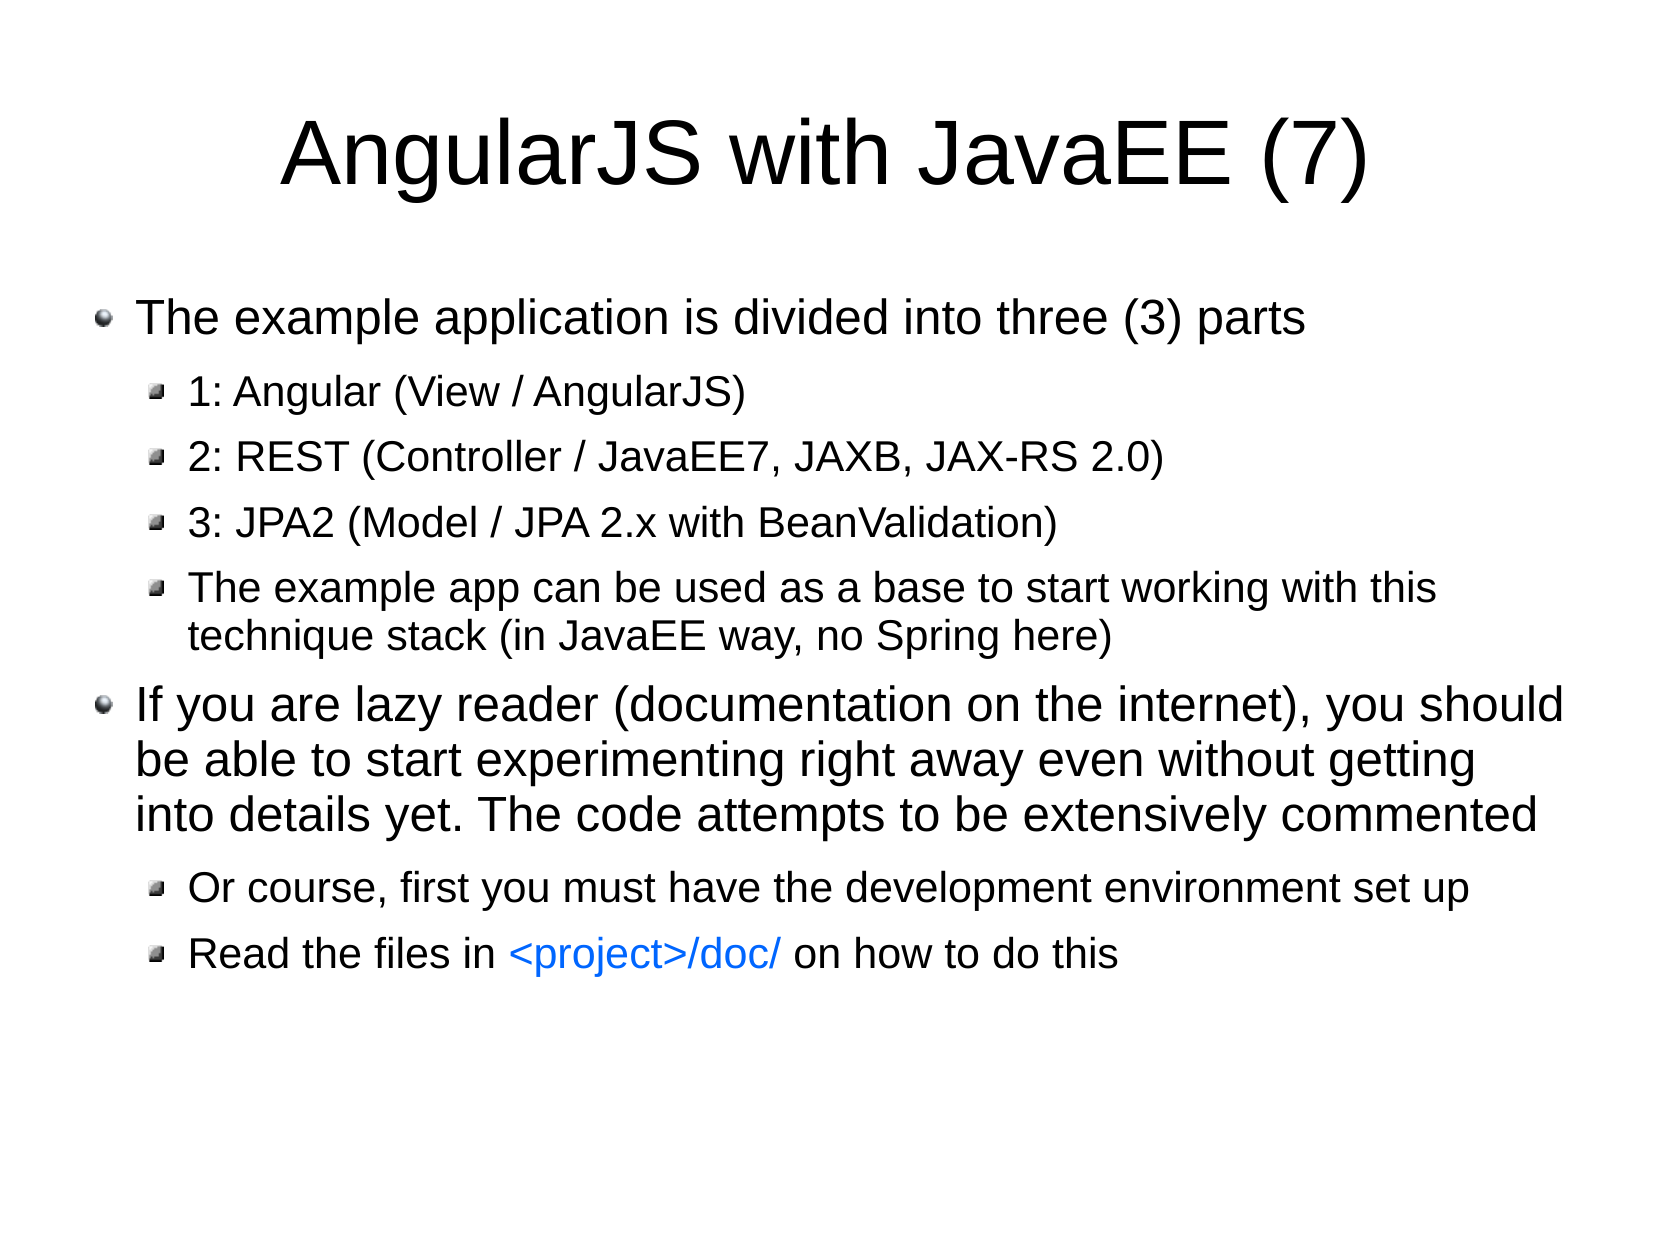

# AngularJS with JavaEE (7)
The example application is divided into three (3) parts
1: Angular (View / AngularJS)
2: REST (Controller / JavaEE7, JAXB, JAX-RS 2.0)
3: JPA2 (Model / JPA 2.x with BeanValidation)
The example app can be used as a base to start working with this technique stack (in JavaEE way, no Spring here)
If you are lazy reader (documentation on the internet), you should be able to start experimenting right away even without getting into details yet. The code attempts to be extensively commented
Or course, first you must have the development environment set up
Read the files in <project>/doc/ on how to do this